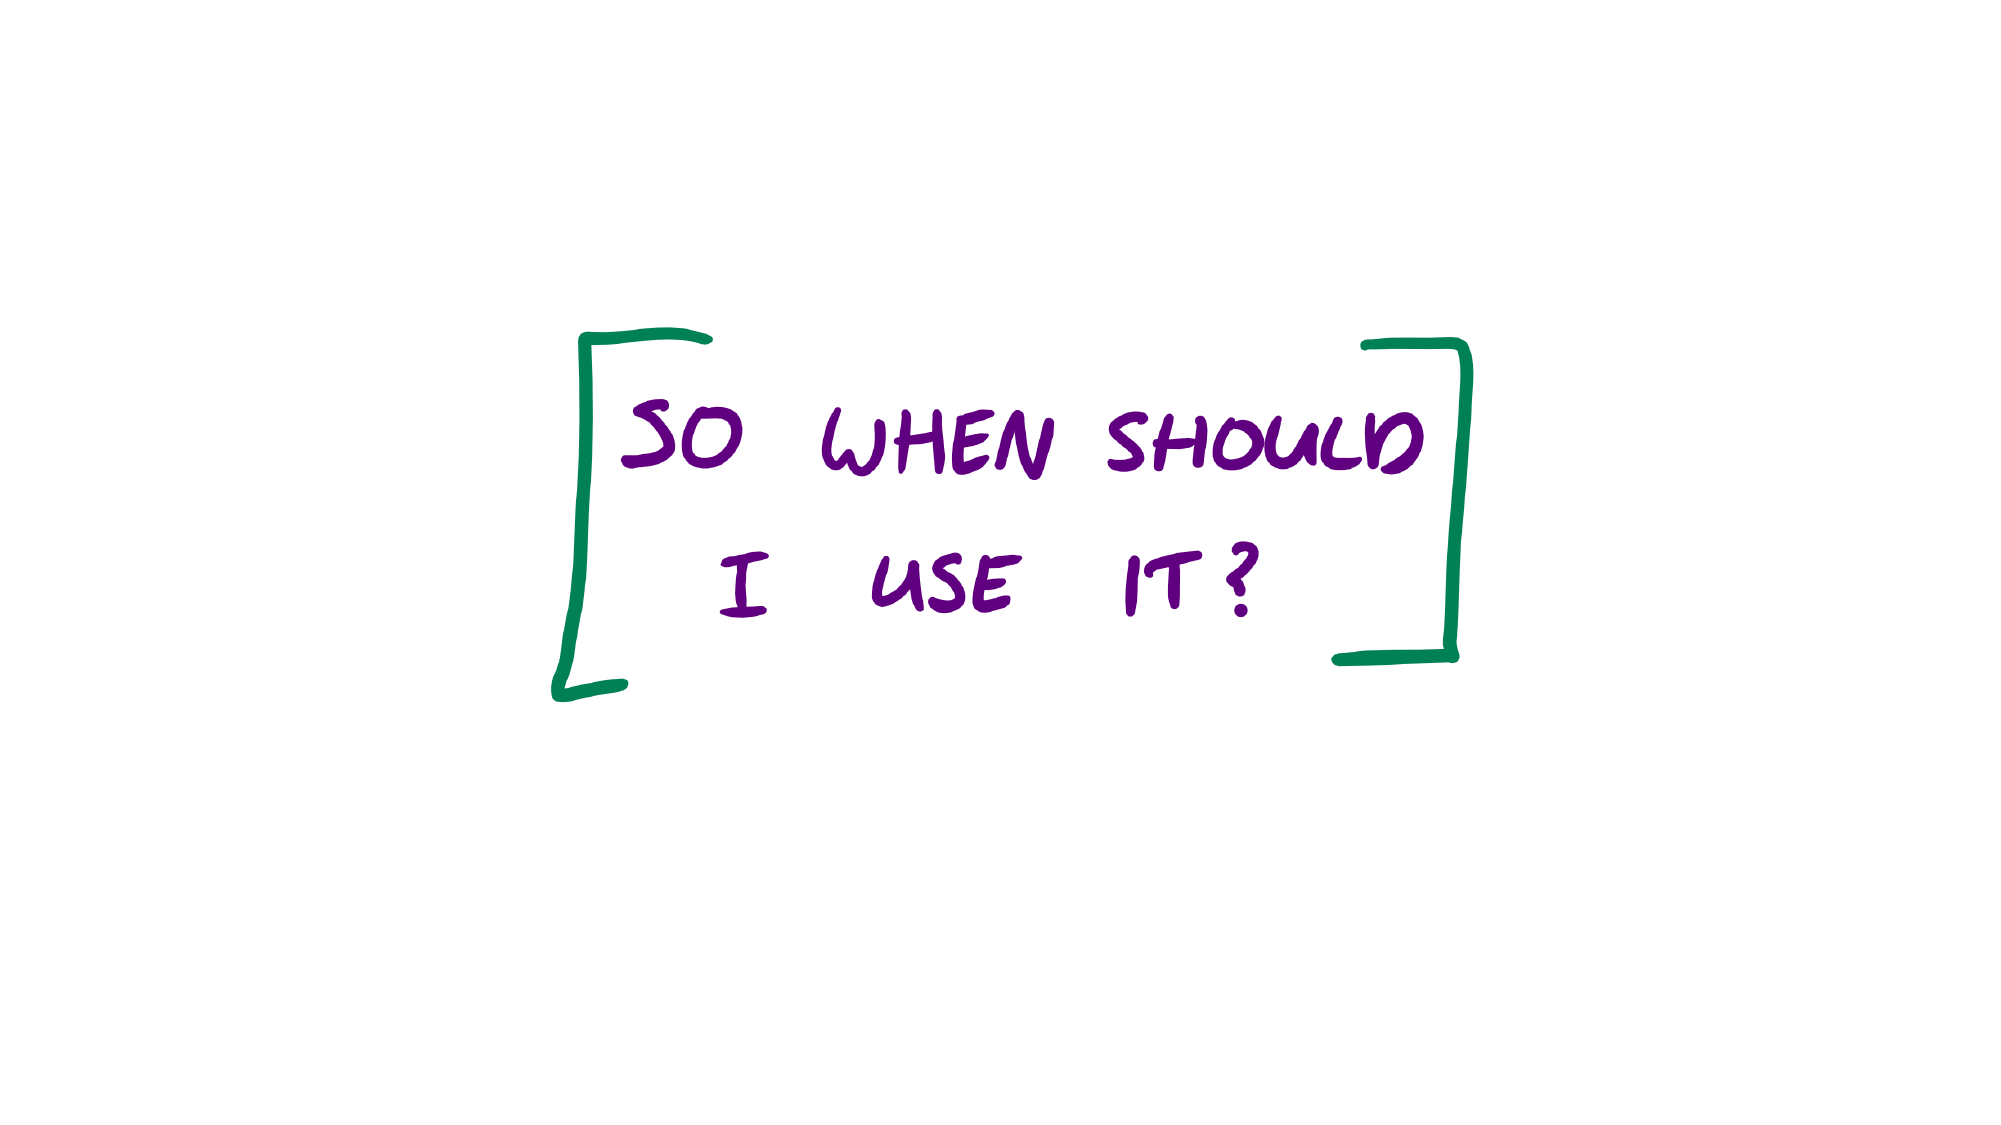

# So do I use all this?
Get that quote from Rob